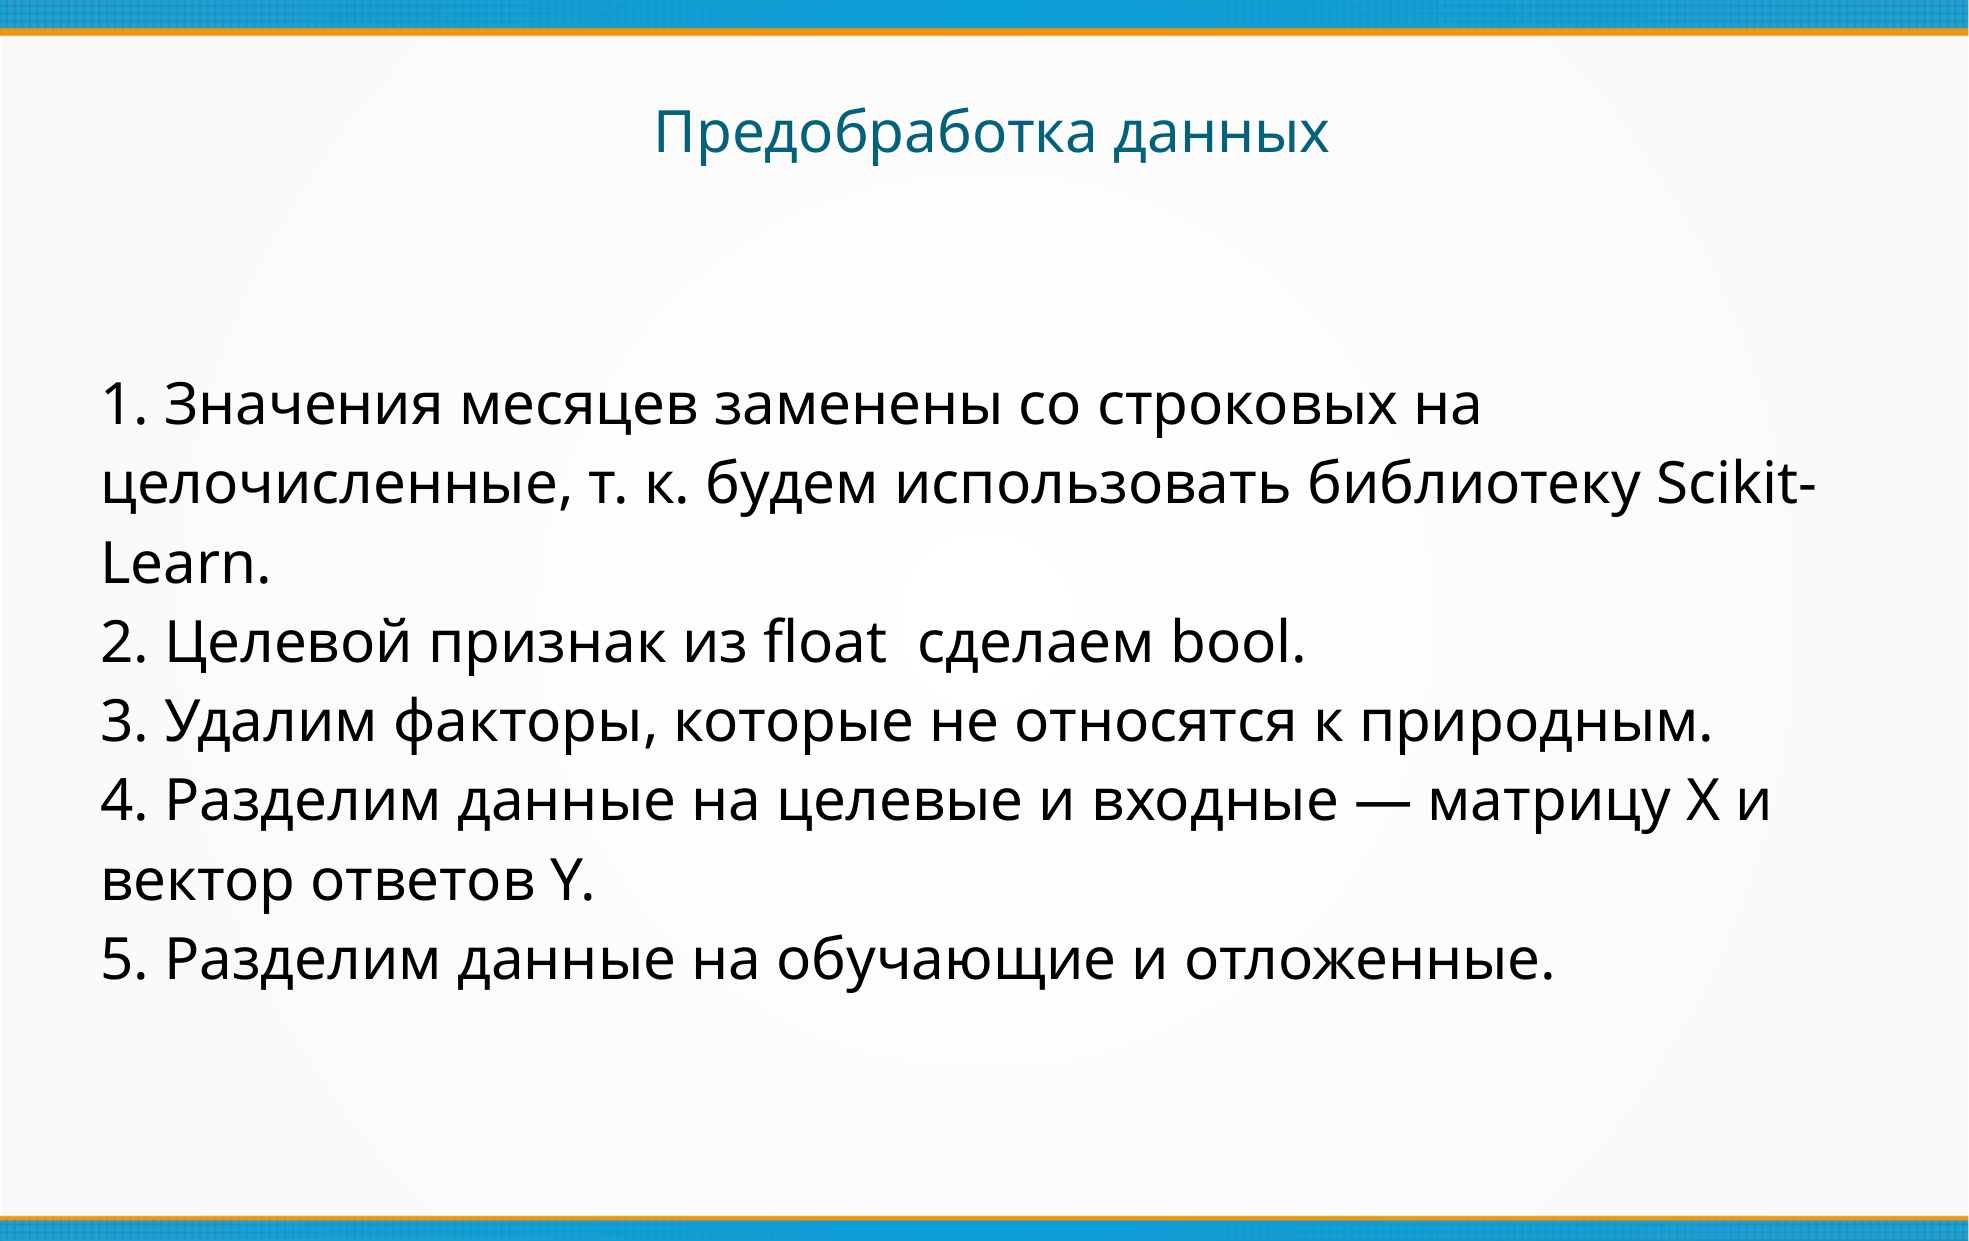

# Предобработка данных
1. Значения месяцев заменены со строковых на целочисленные, т. к. будем использовать библиотеку Scikit-Learn.
2. Целевой признак из float сделаем bool.
3. Удалим факторы, которые не относятся к природным.
4. Разделим данные на целевые и входные — матрицу Х и вектор ответов Y.
5. Разделим данные на обучающие и отложенные.